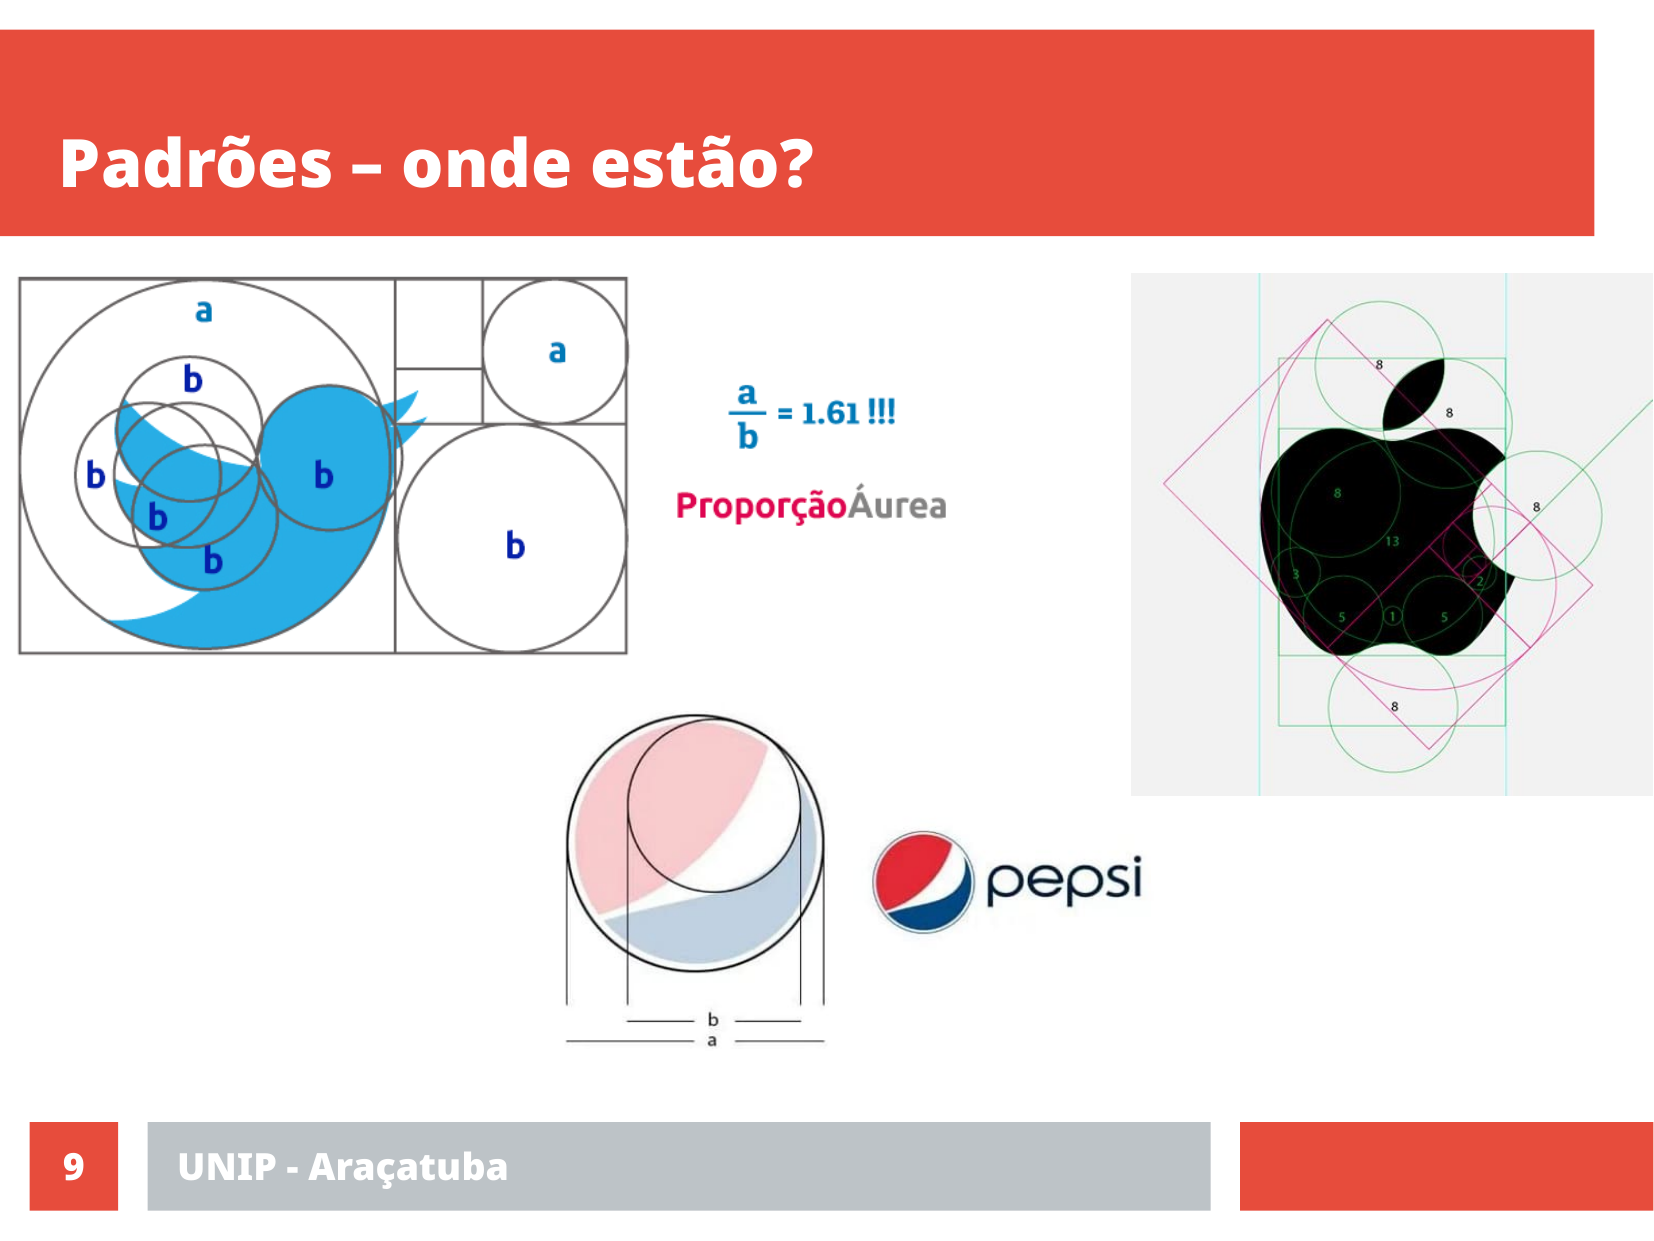

# Padrões – onde estão?
9
UNIP - Araçatuba